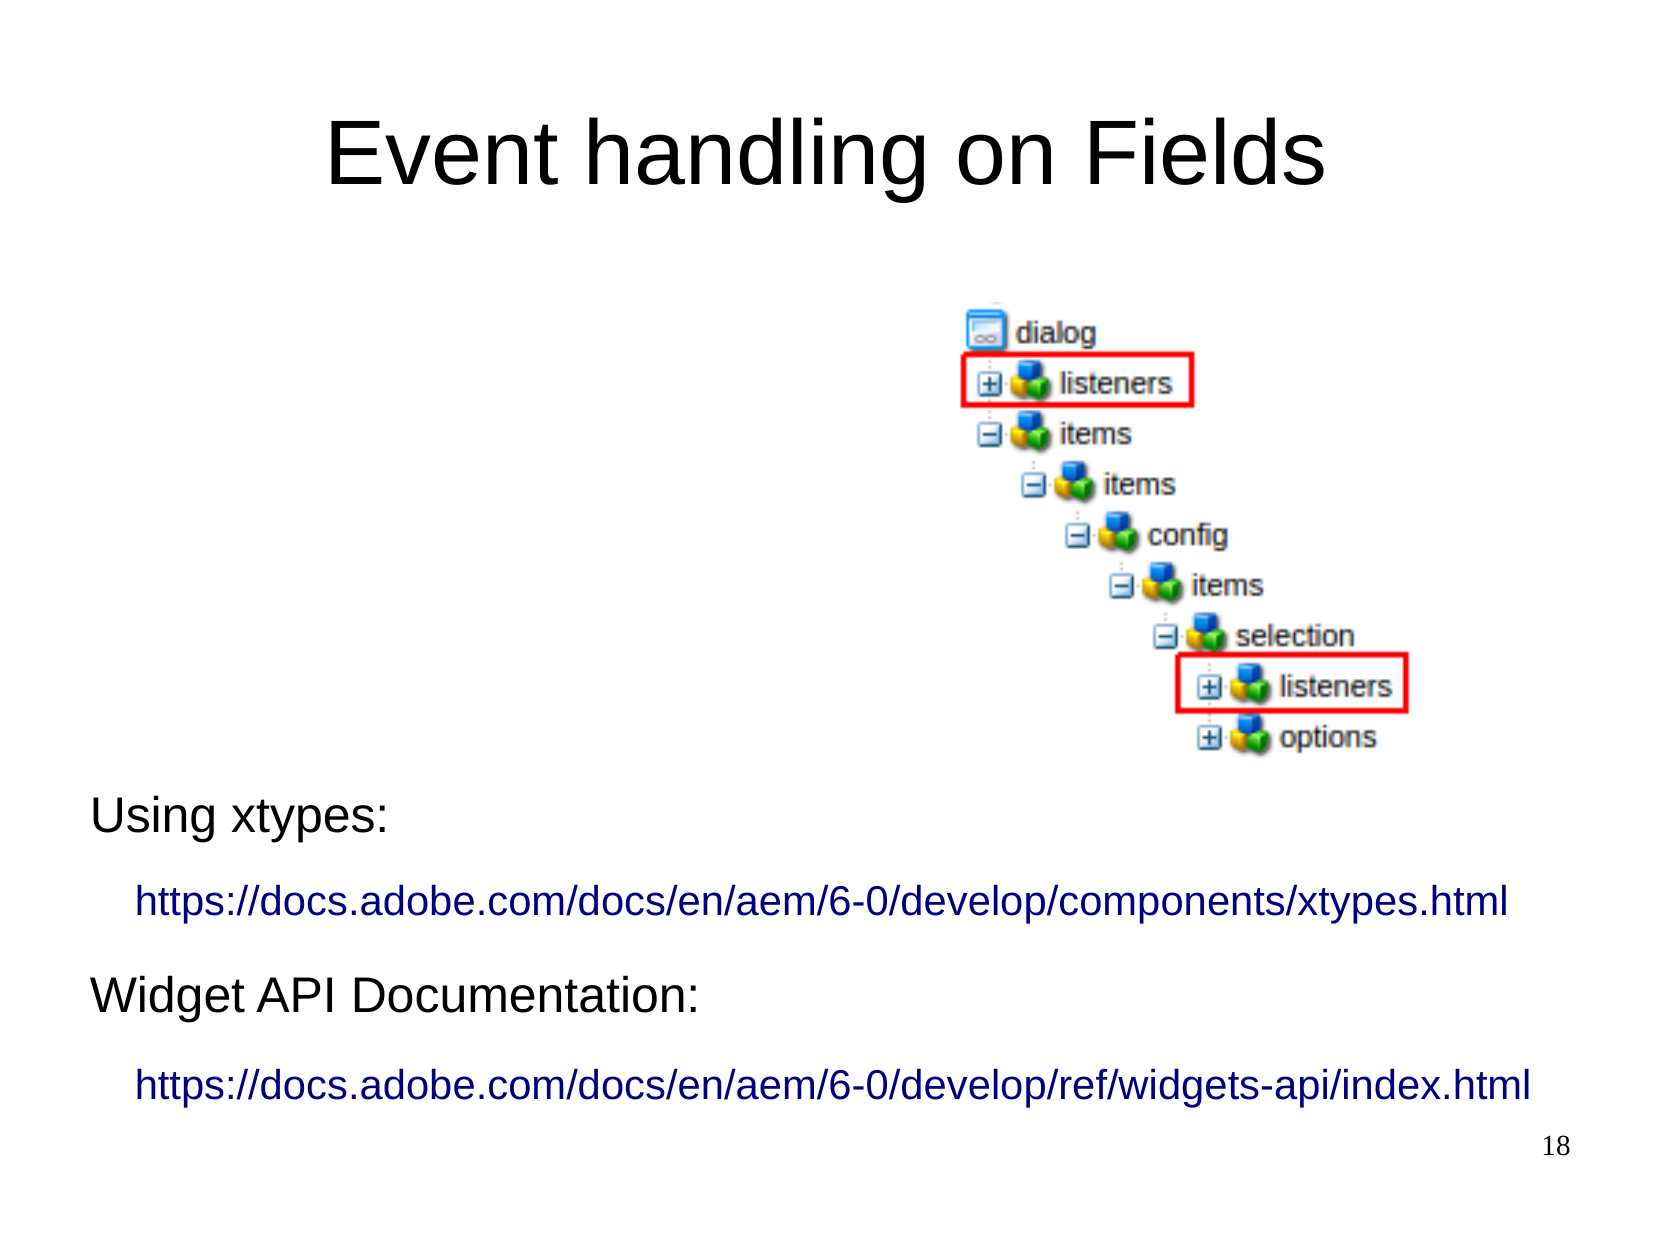

# Event handling on Fields
Using xtypes:
https://docs.adobe.com/docs/en/aem/6-0/develop/components/xtypes.html
Widget API Documentation:
https://docs.adobe.com/docs/en/aem/6-0/develop/ref/widgets-api/index.html
18